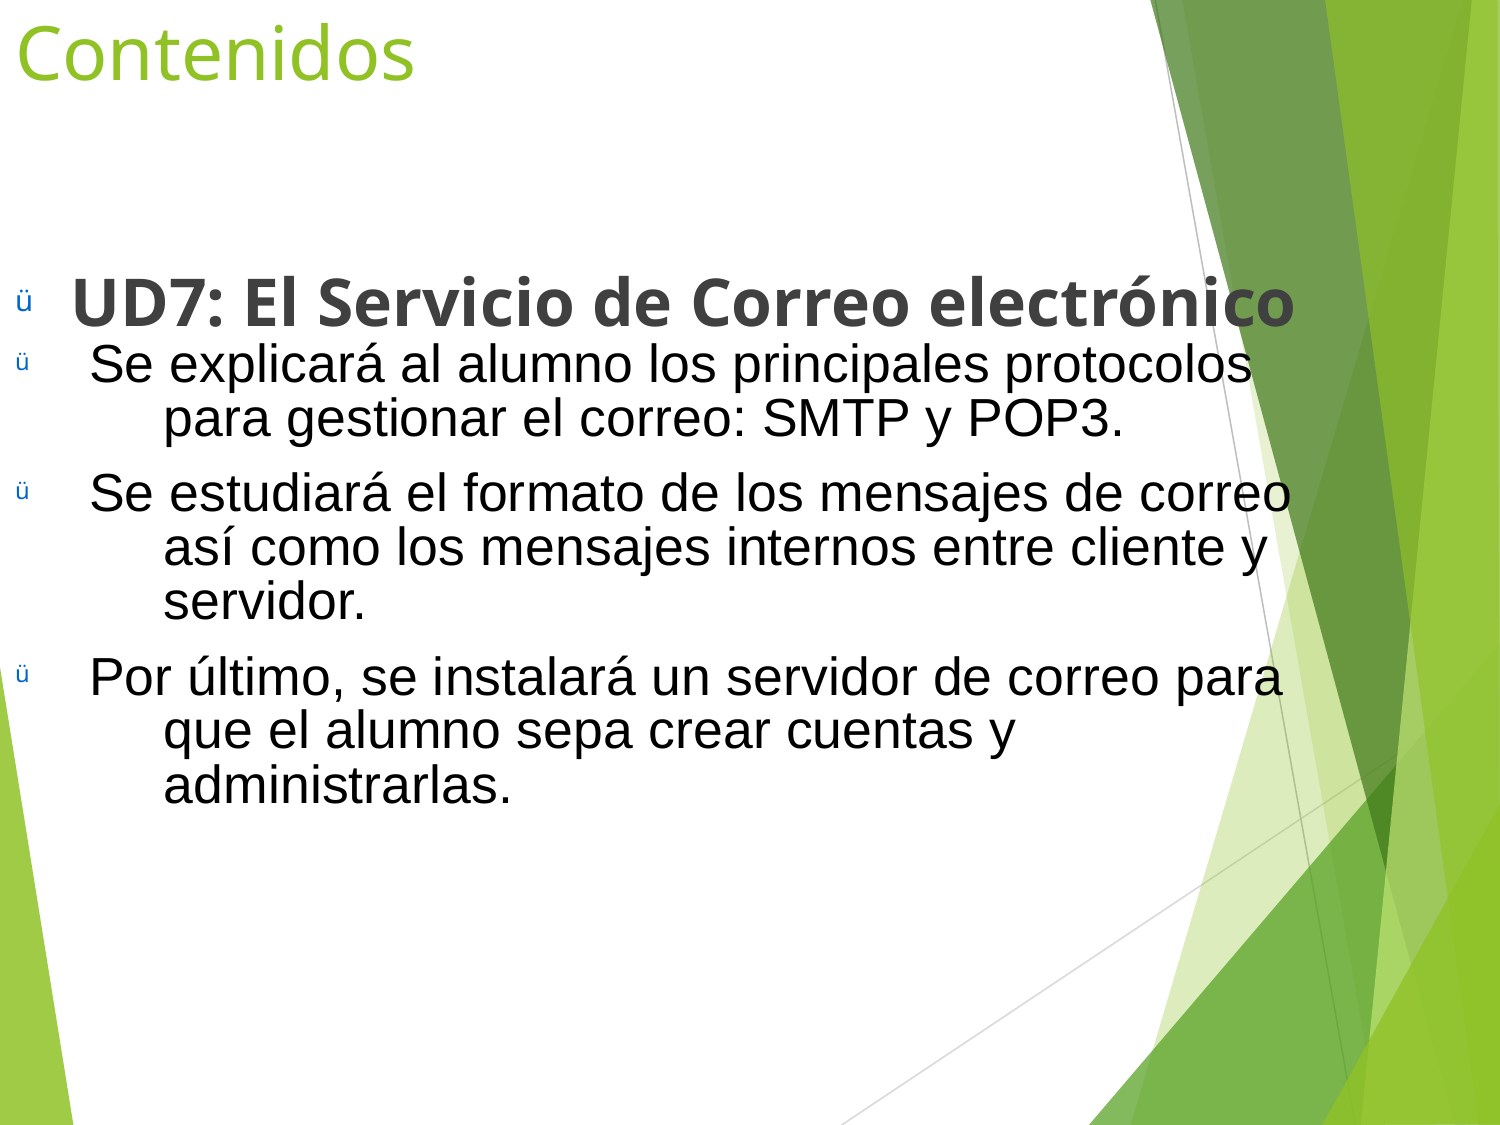

# Contenidos
UD7: El Servicio de Correo electrónico
Se explicará al alumno los principales protocolos para gestionar el correo: SMTP y POP3.
Se estudiará el formato de los mensajes de correo así como los mensajes internos entre cliente y servidor.
Por último, se instalará un servidor de correo para que el alumno sepa crear cuentas y administrarlas.